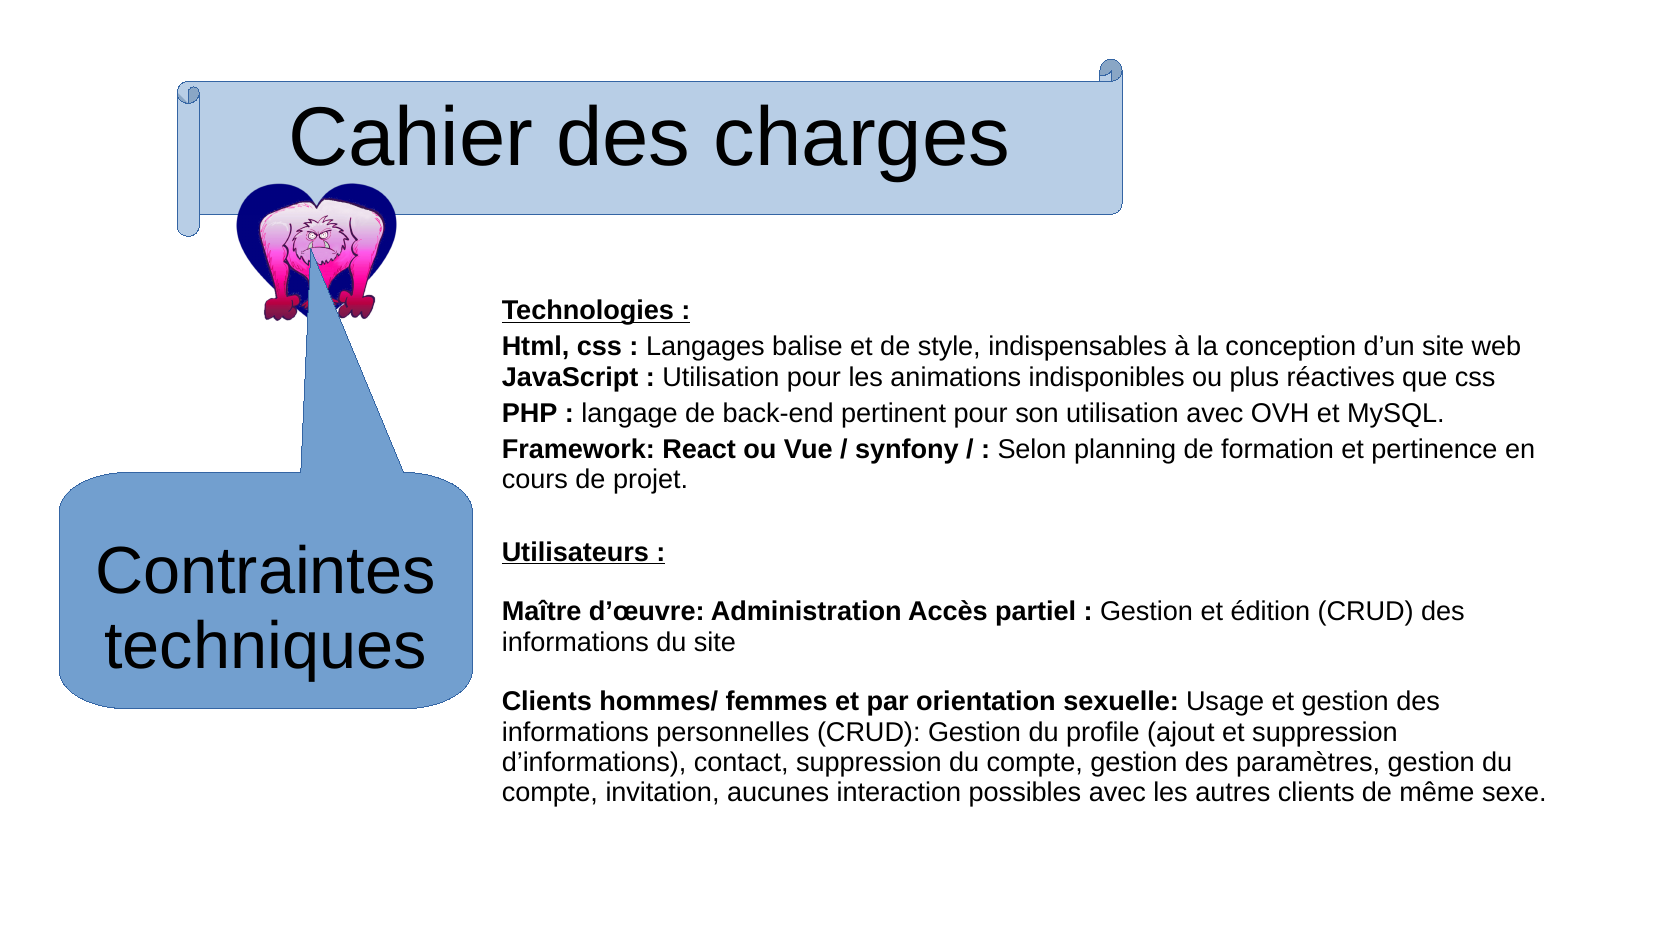

# Cahier des charges
Technologies :
Html, css : Langages balise et de style, indispensables à la conception d’un site web
JavaScript : Utilisation pour les animations indisponibles ou plus réactives que css
PHP : langage de back-end pertinent pour son utilisation avec OVH et MySQL.
Framework: React ou Vue / synfony / : Selon planning de formation et pertinence en cours de projet.
Utilisateurs :
Maître d’œuvre: Administration Accès partiel : Gestion et édition (CRUD) des informations du site
Clients hommes/ femmes et par orientation sexuelle: Usage et gestion des informations personnelles (CRUD): Gestion du profile (ajout et suppression d’informations), contact, suppression du compte, gestion des paramètres, gestion du compte, invitation, aucunes interaction possibles avec les autres clients de même sexe.
Contraintes techniques